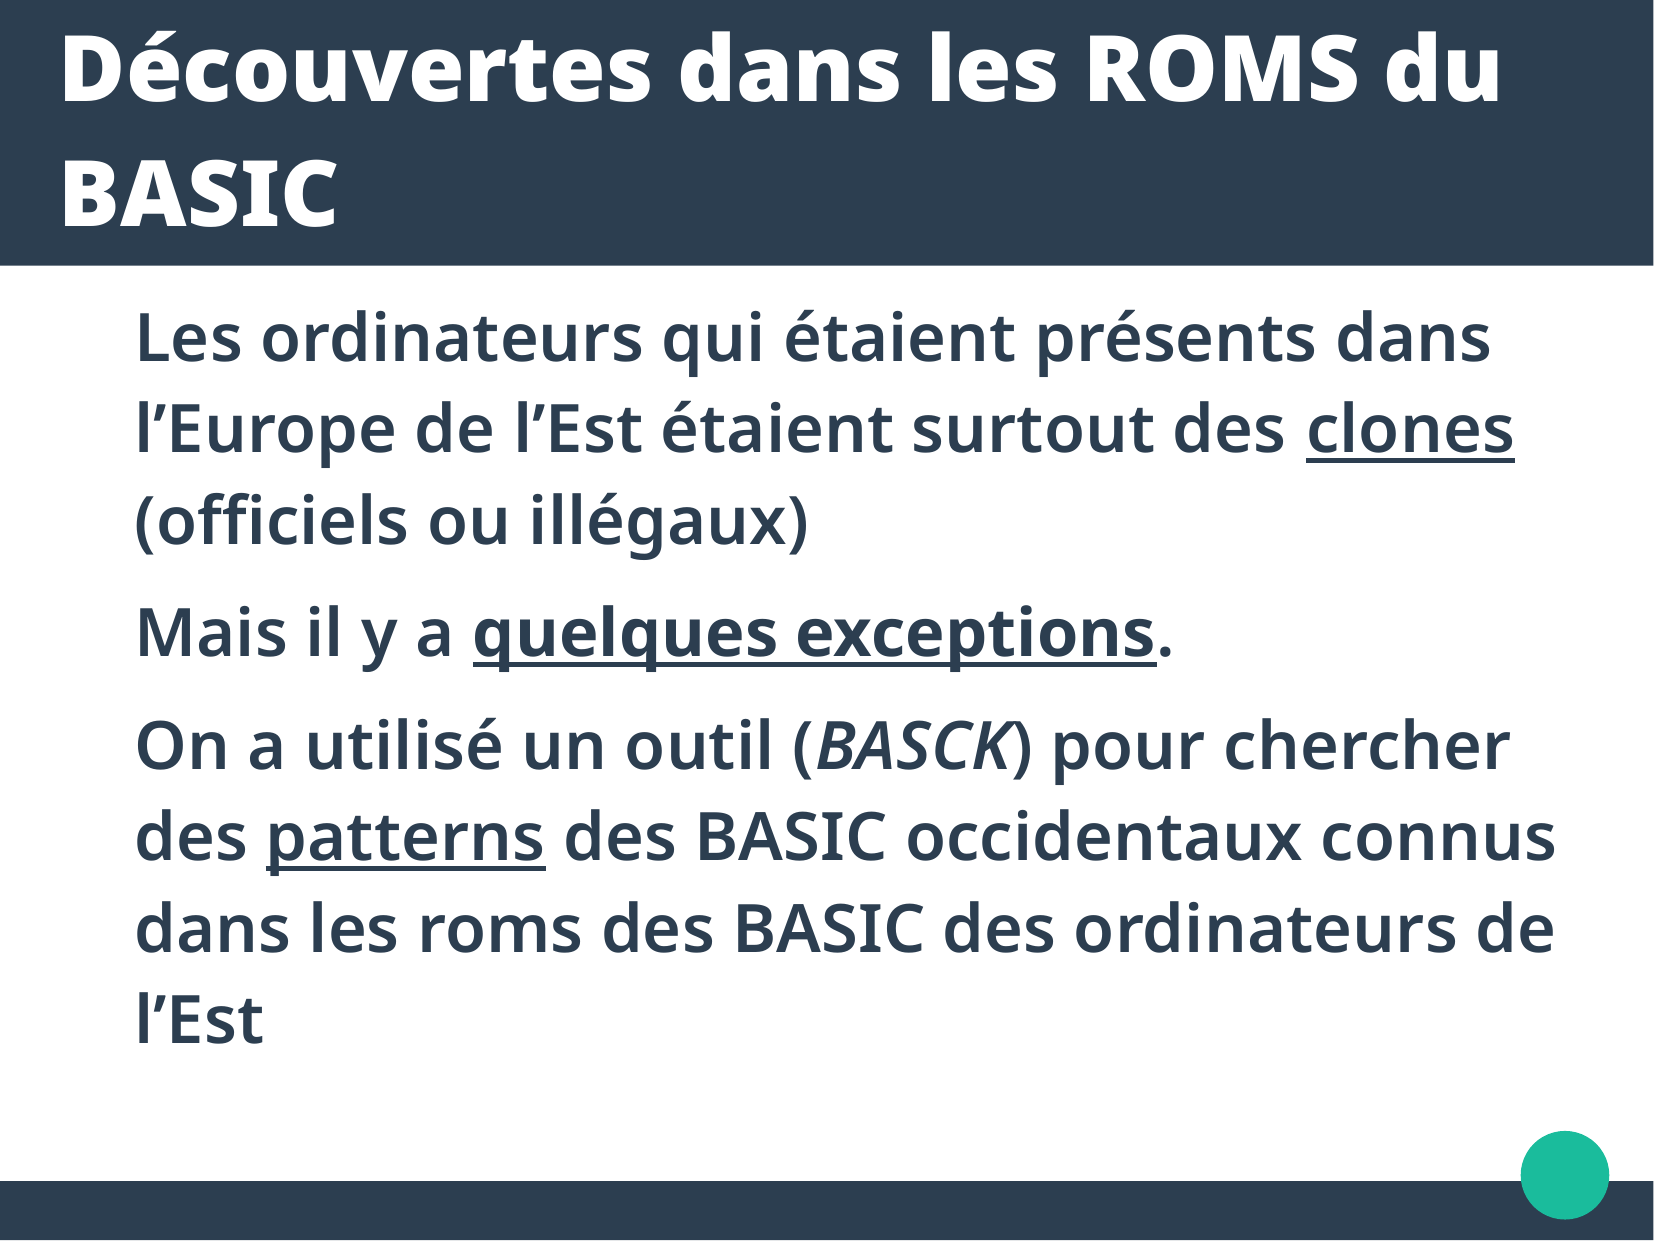

# Découvertes dans les ROMS du BASIC
Les ordinateurs qui étaient présents dans l’Europe de l’Est étaient surtout des clones (officiels ou illégaux)
Mais il y a quelques exceptions.
On a utilisé un outil (BASCK) pour chercher des patterns des BASIC occidentaux connus dans les roms des BASIC des ordinateurs de l’Est